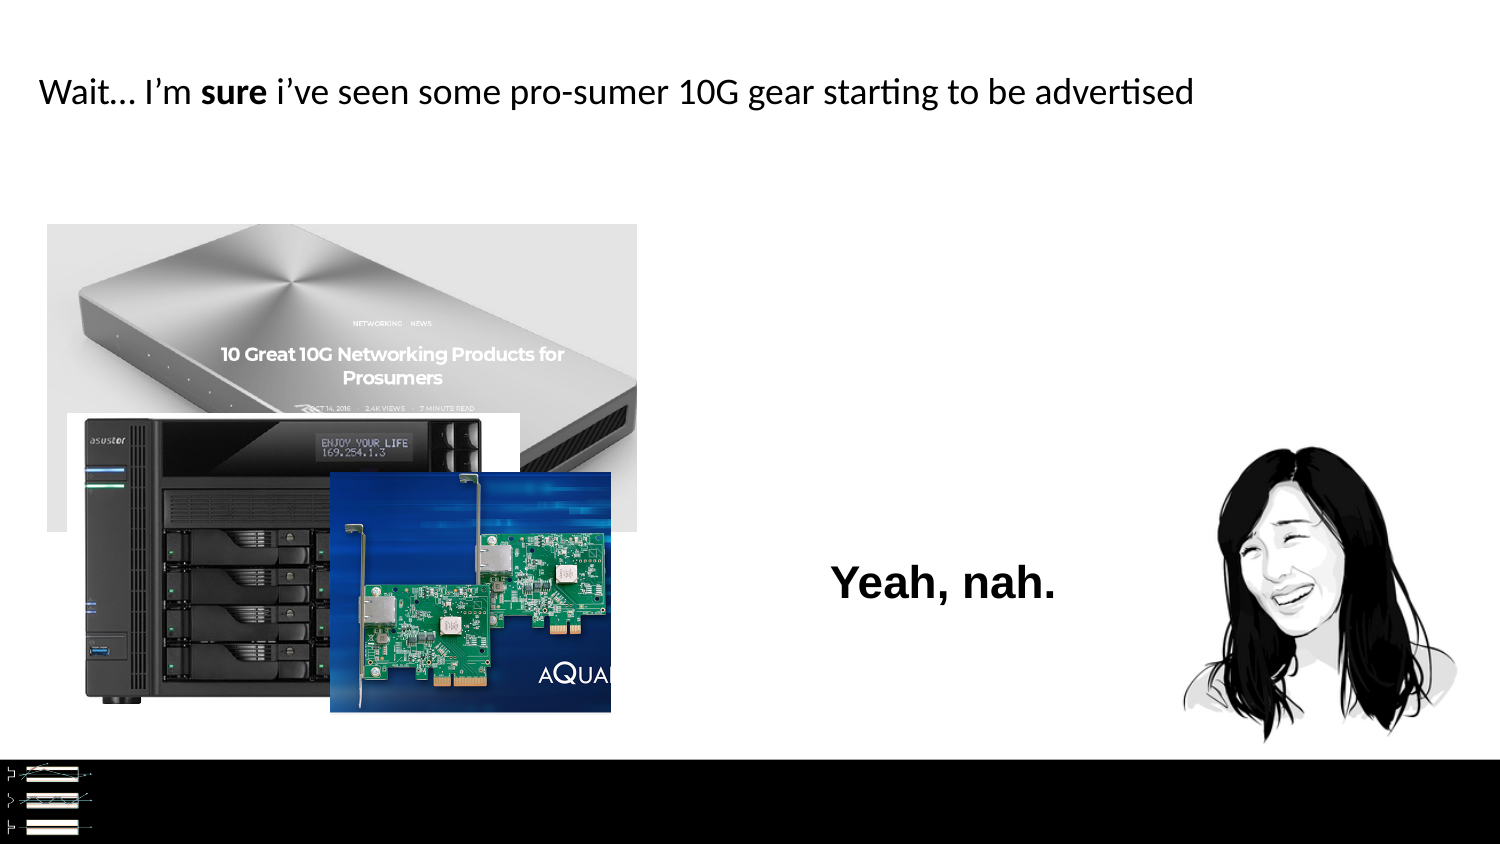

# Wait… I’m sure i’ve seen some pro-sumer 10G gear starting to be advertised
Yeah, nah.